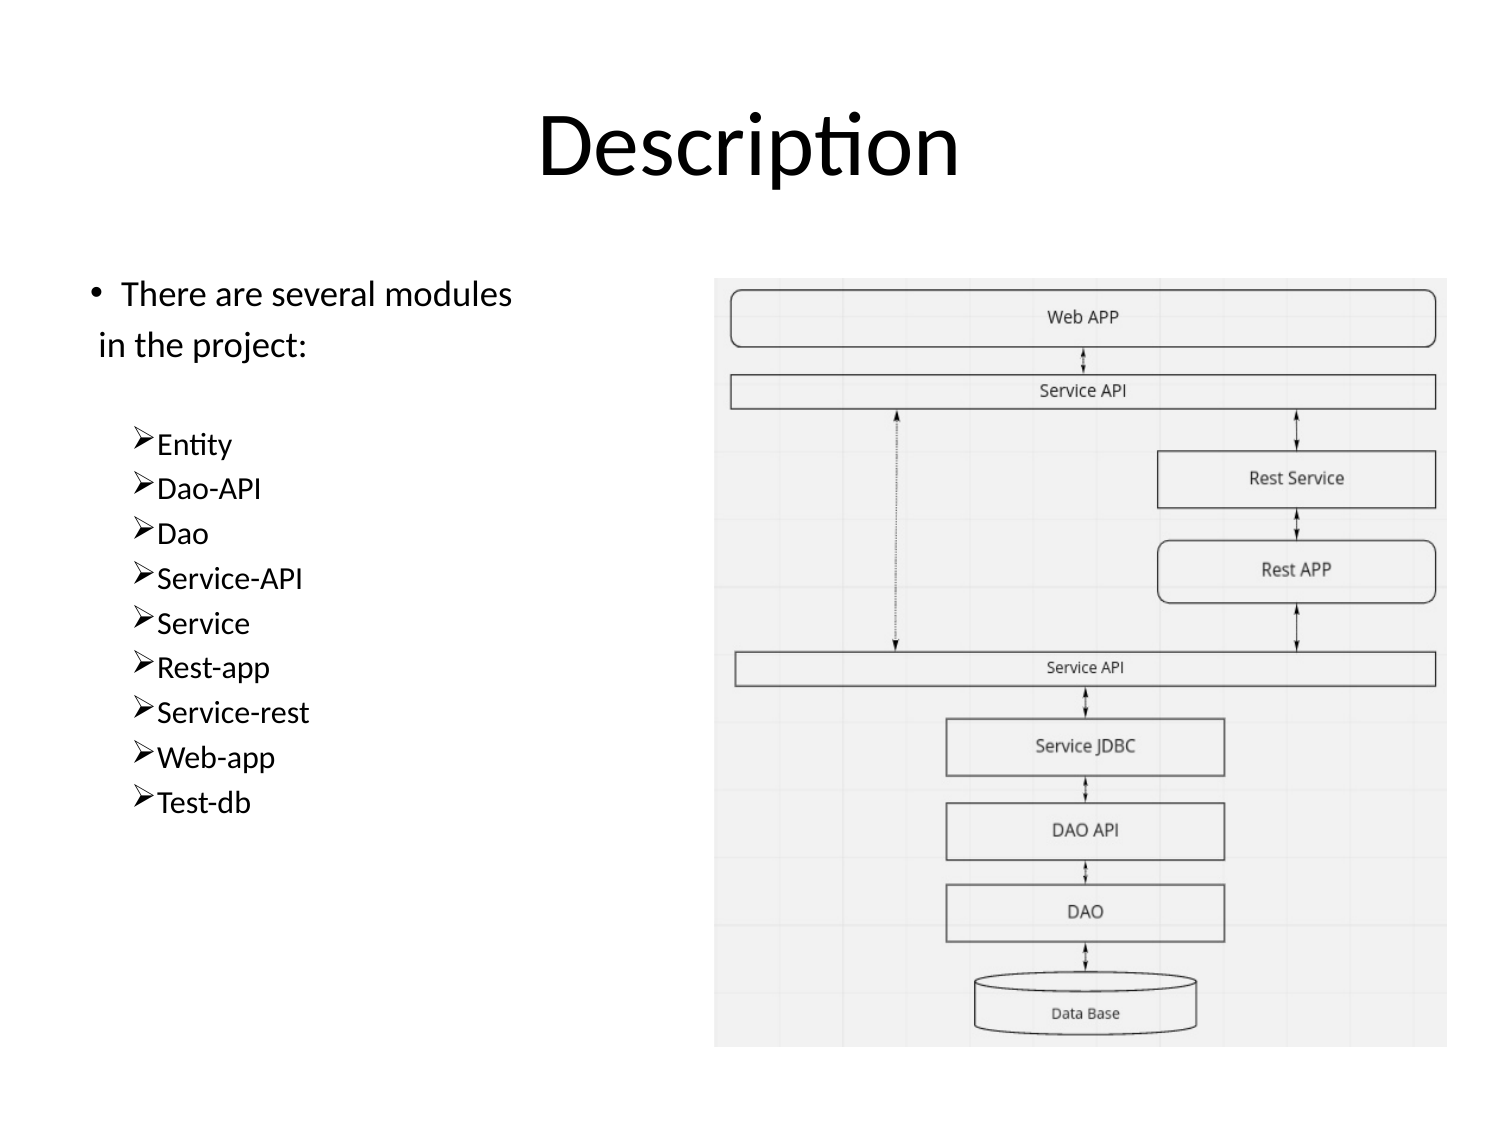

# Description
There are several modules
 in the project:
Entity
Dao-API
Dao
Service-API
Service
Rest-app
Service-rest
Web-app
Test-db